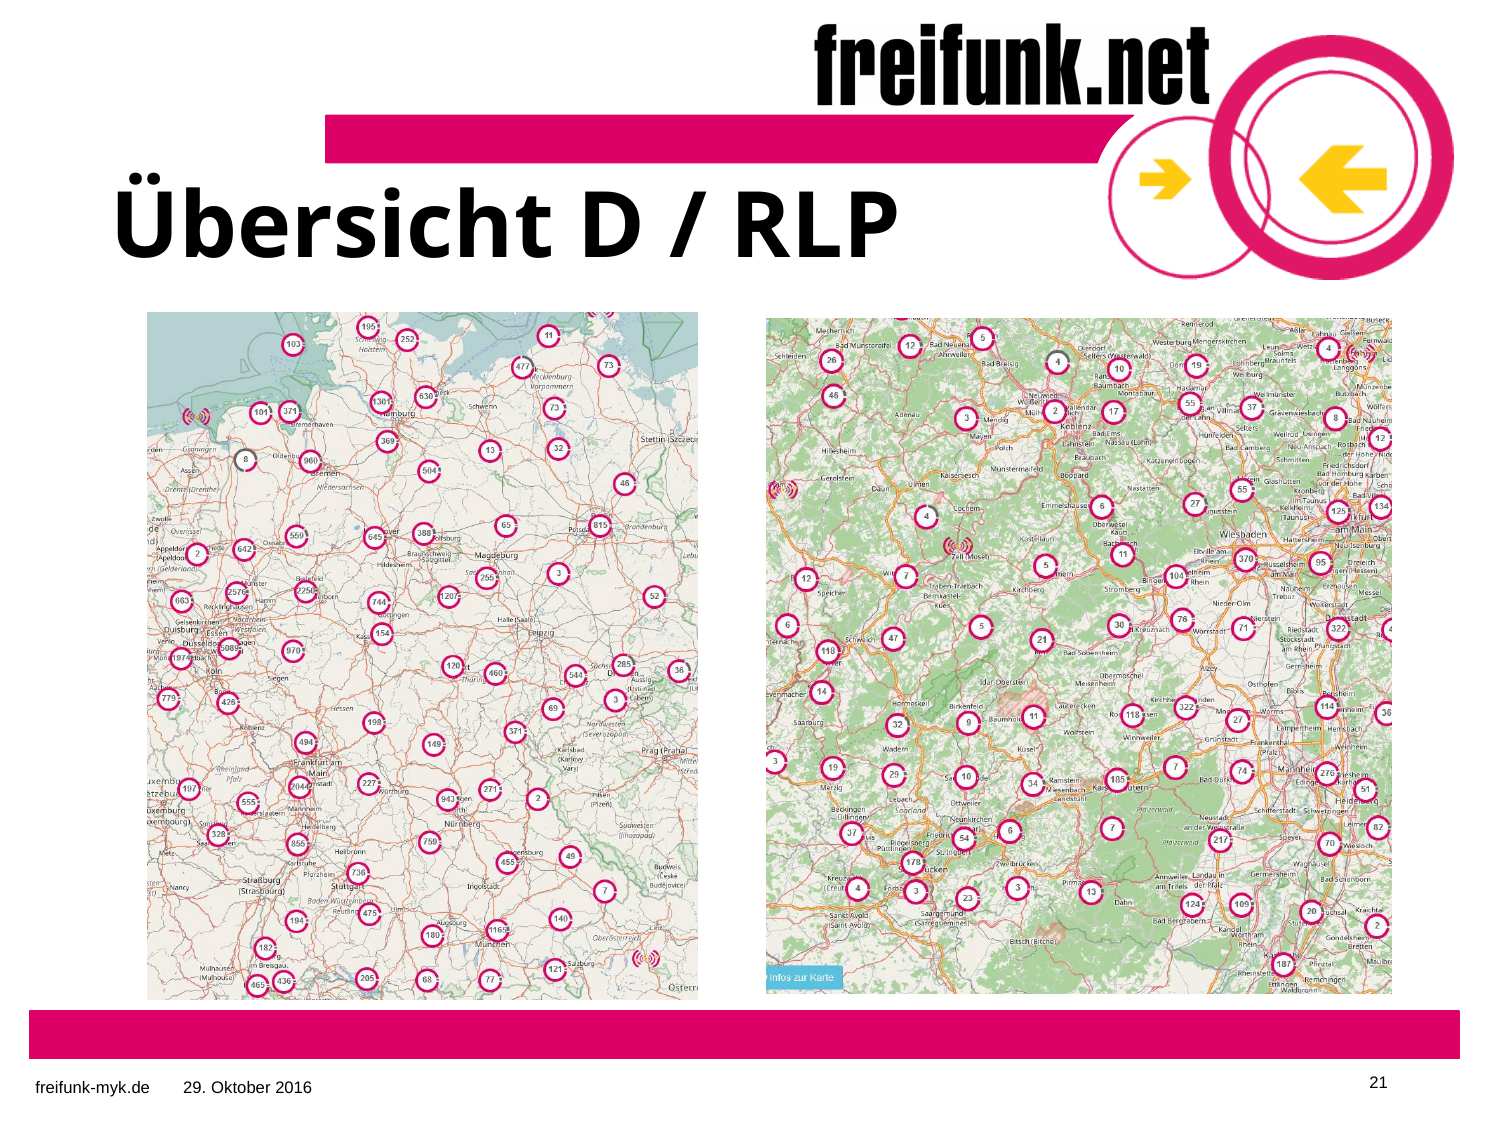

# Übersicht D / RLP
21
freifunk-myk.de